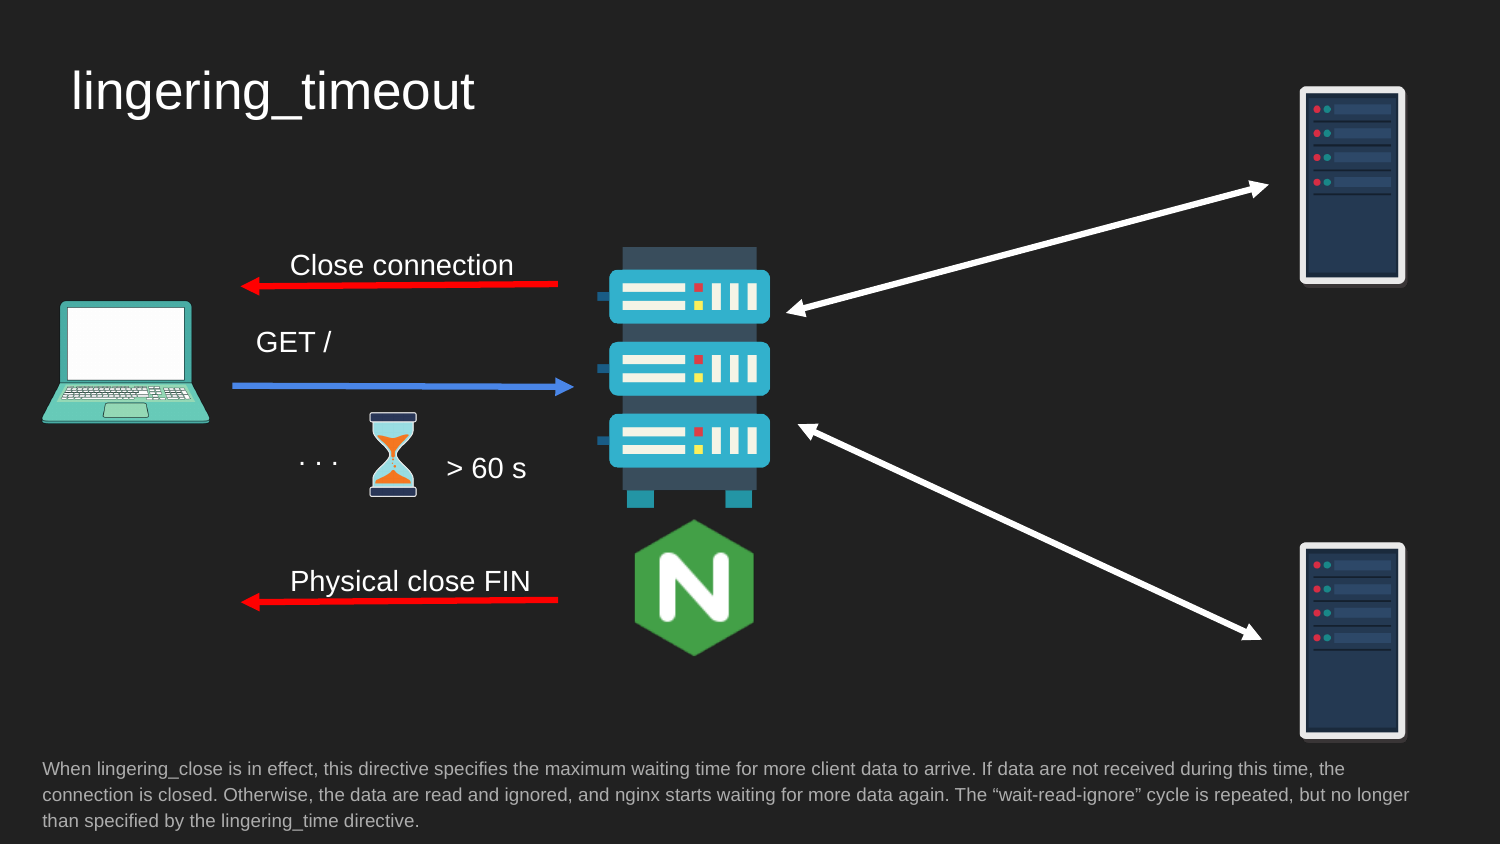

# lingering_timeout
Close connection
GET /
 . . .
> 60 s
Physical close FIN
When lingering_close is in effect, this directive specifies the maximum waiting time for more client data to arrive. If data are not received during this time, the connection is closed. Otherwise, the data are read and ignored, and nginx starts waiting for more data again. The “wait-read-ignore” cycle is repeated, but no longer than specified by the lingering_time directive.